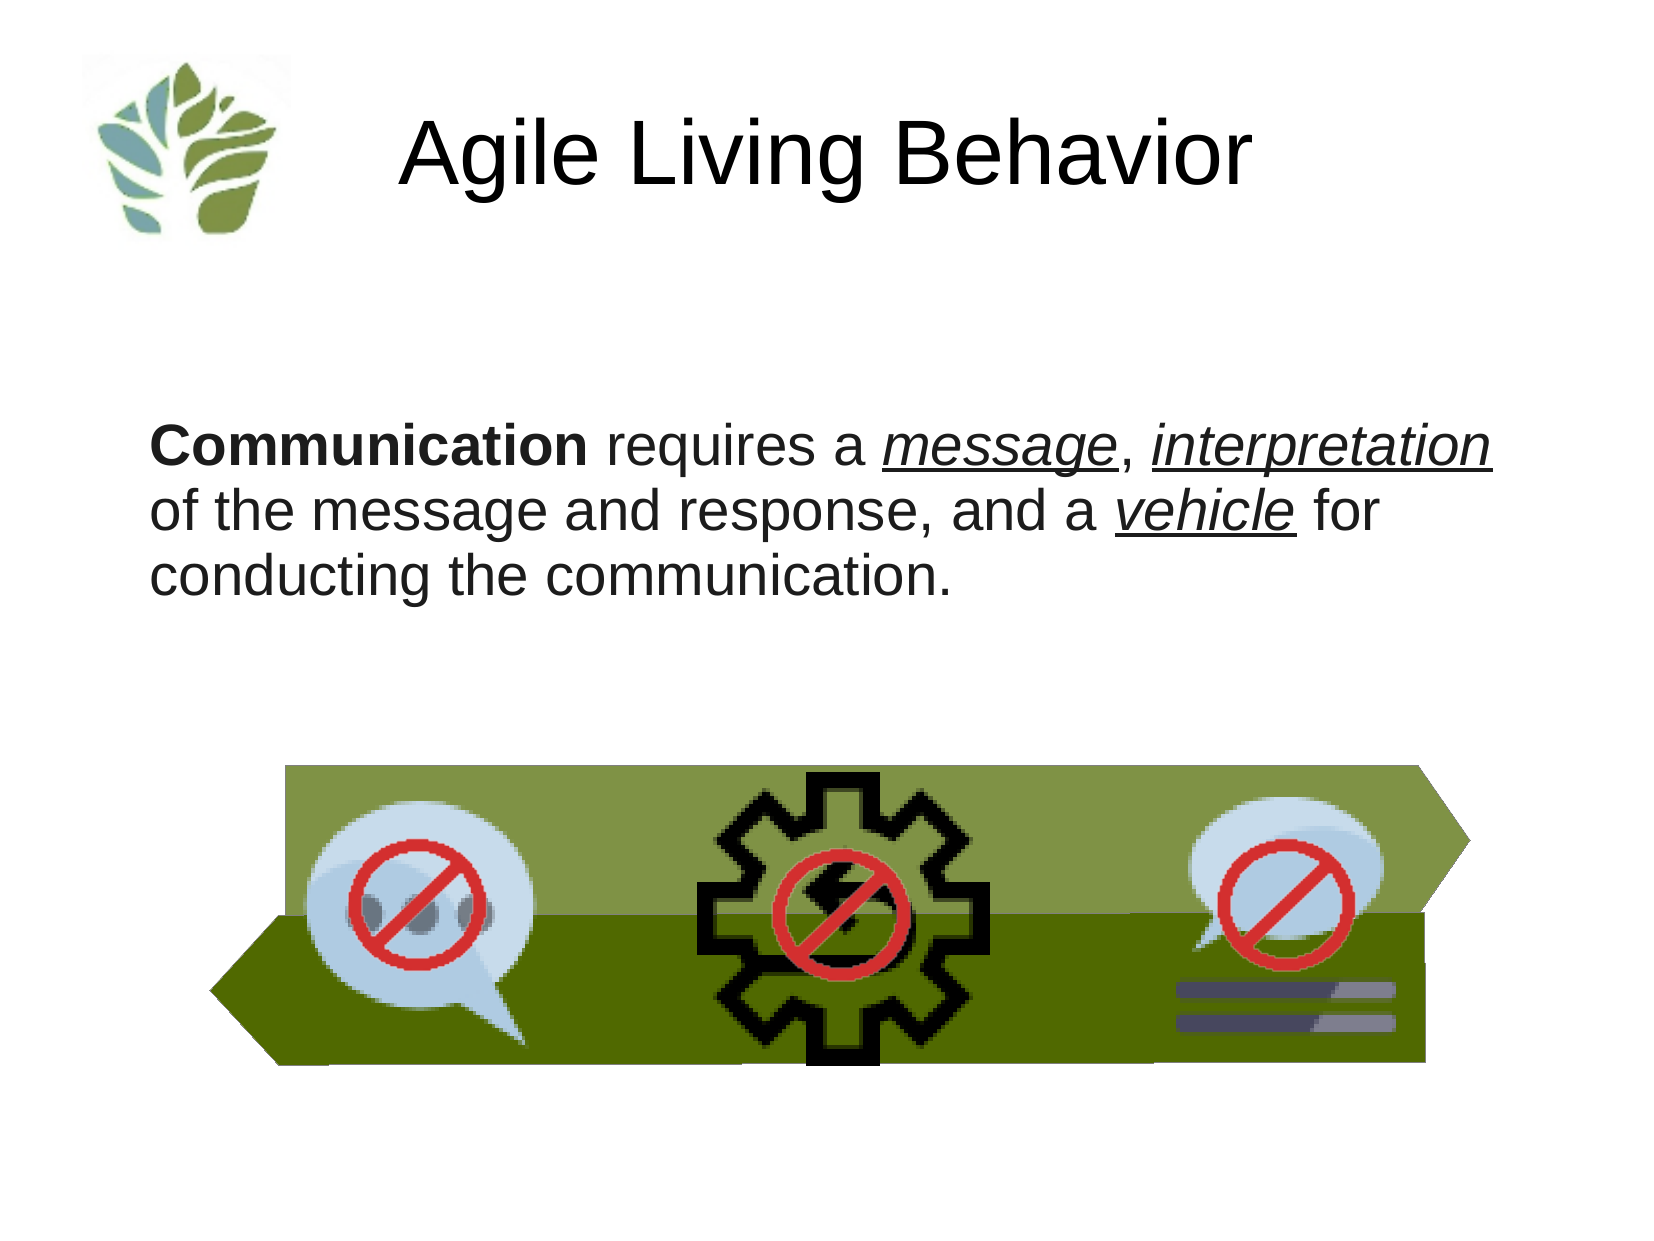

# Agile Living Behavior
Communication requires a message, interpretation of the message and response, and a vehicle for conducting the communication.